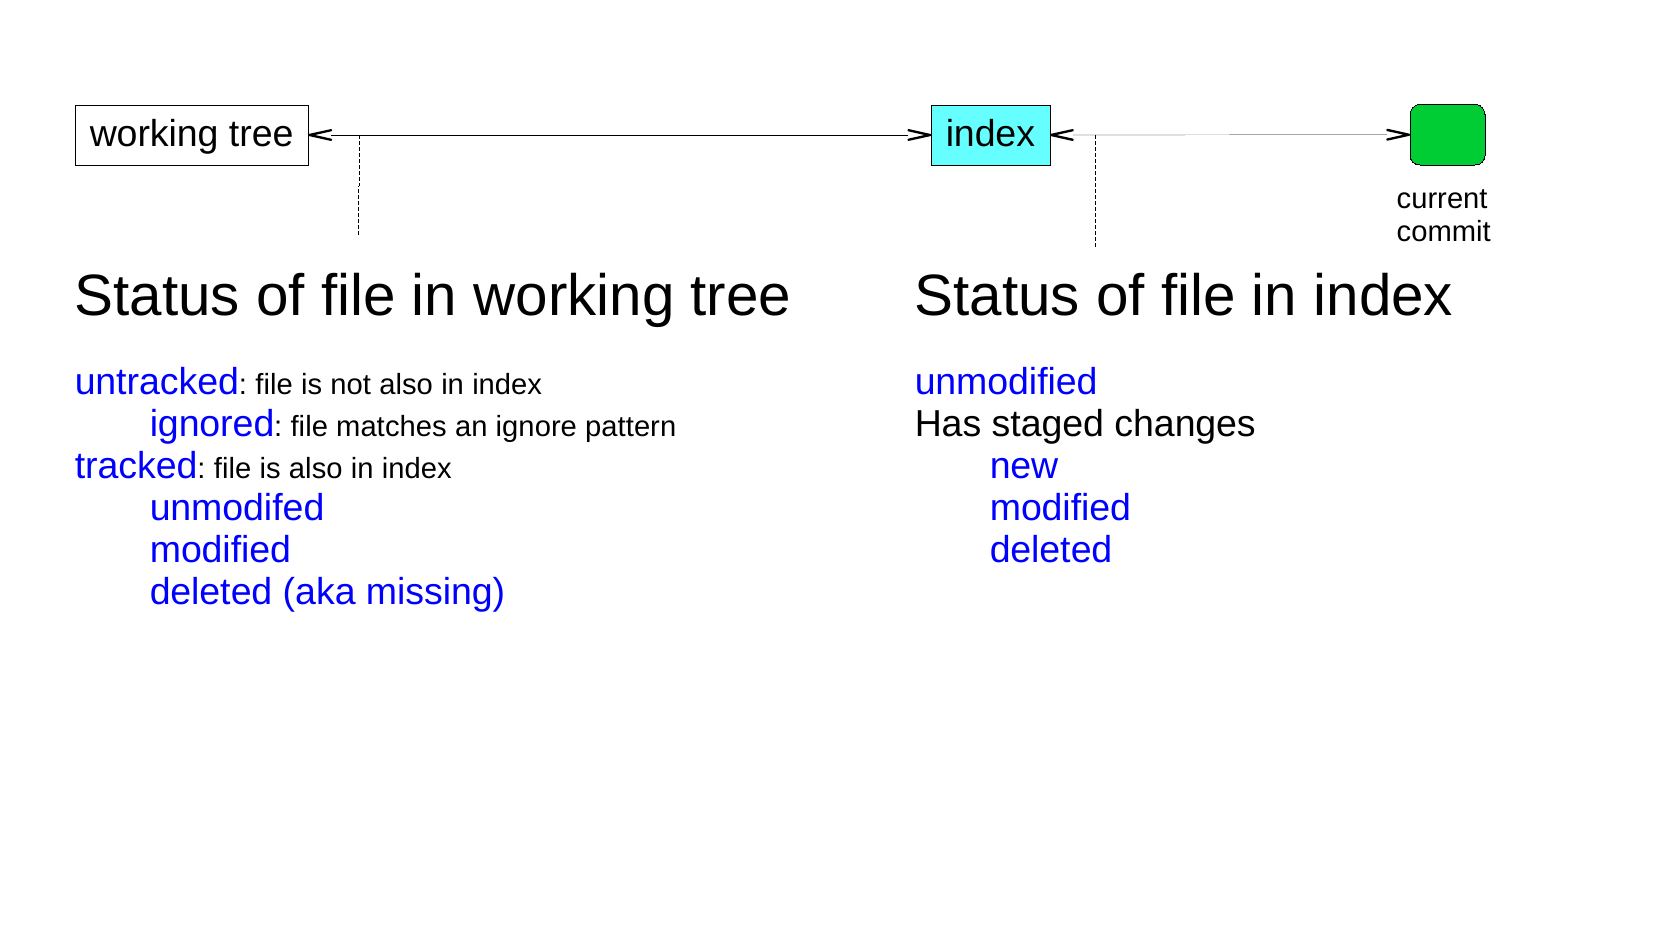

working tree
index
current
commit
Status of file in working tree
untracked: file is not also in index
	ignored: file matches an ignore pattern
tracked: file is also in index
	unmodifed
	modified
	deleted (aka missing)
Status of file in index
unmodified
Has staged changes
	new
	modified
	deleted